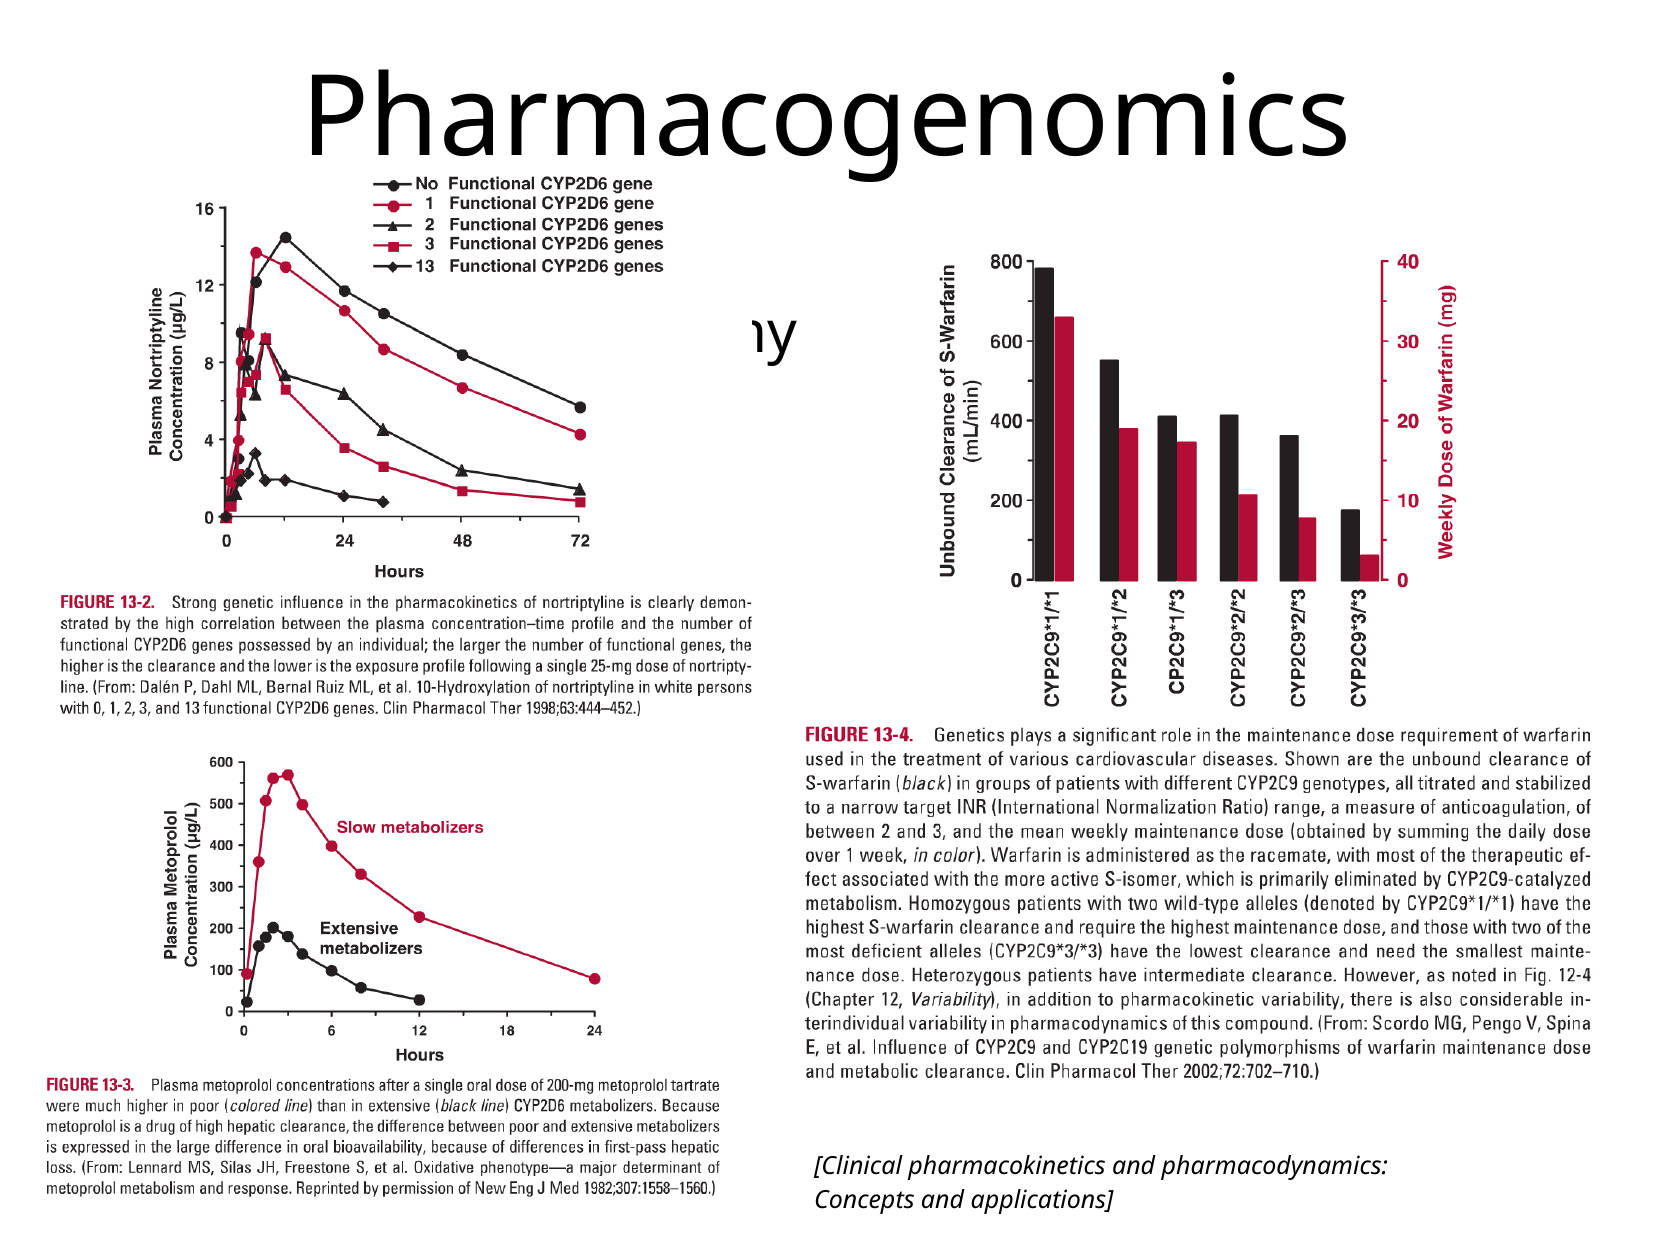

# Pharmacogenomics
Individualized theraphy
Warfarin example
[Clinical pharmacokinetics and pharmacodynamics:
Concepts and applications]